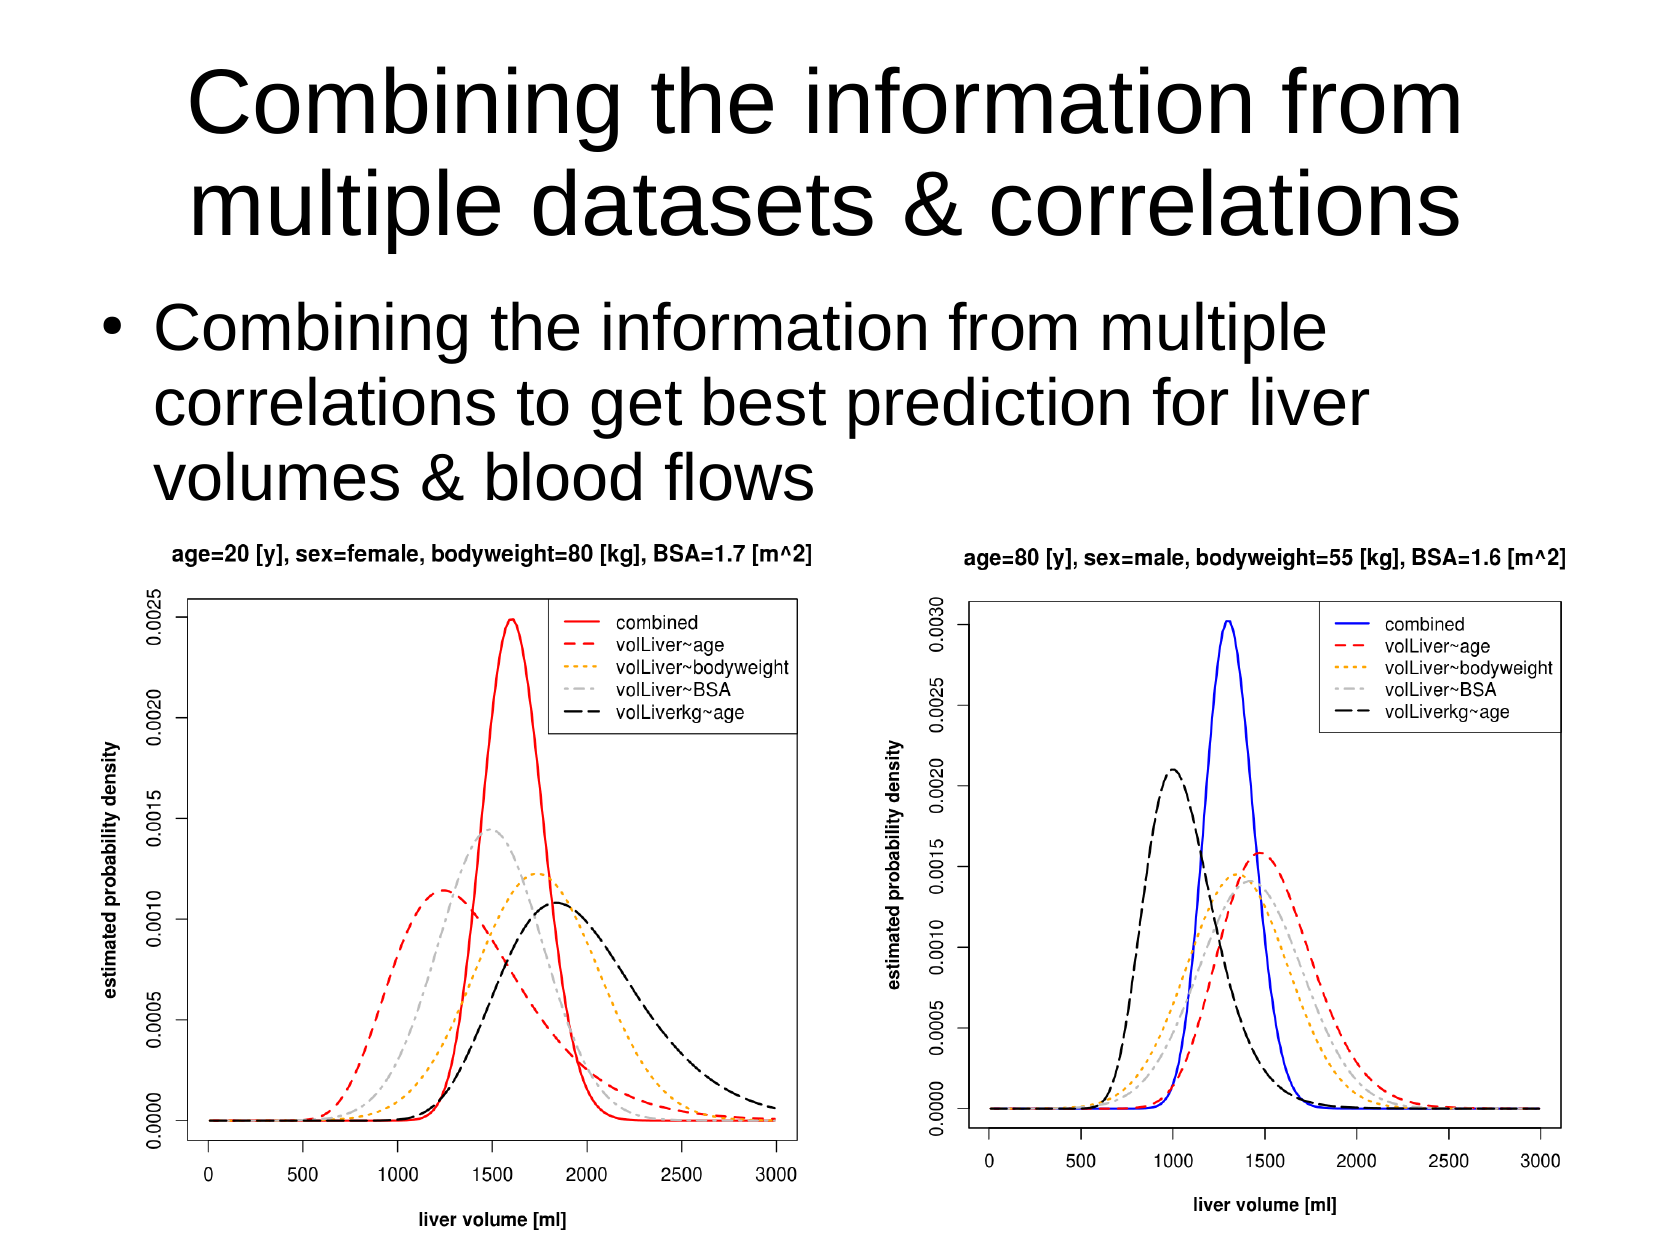

# Combining the information from multiple datasets & correlations
Combining the information from multiple correlations to get best prediction for liver volumes & blood flows